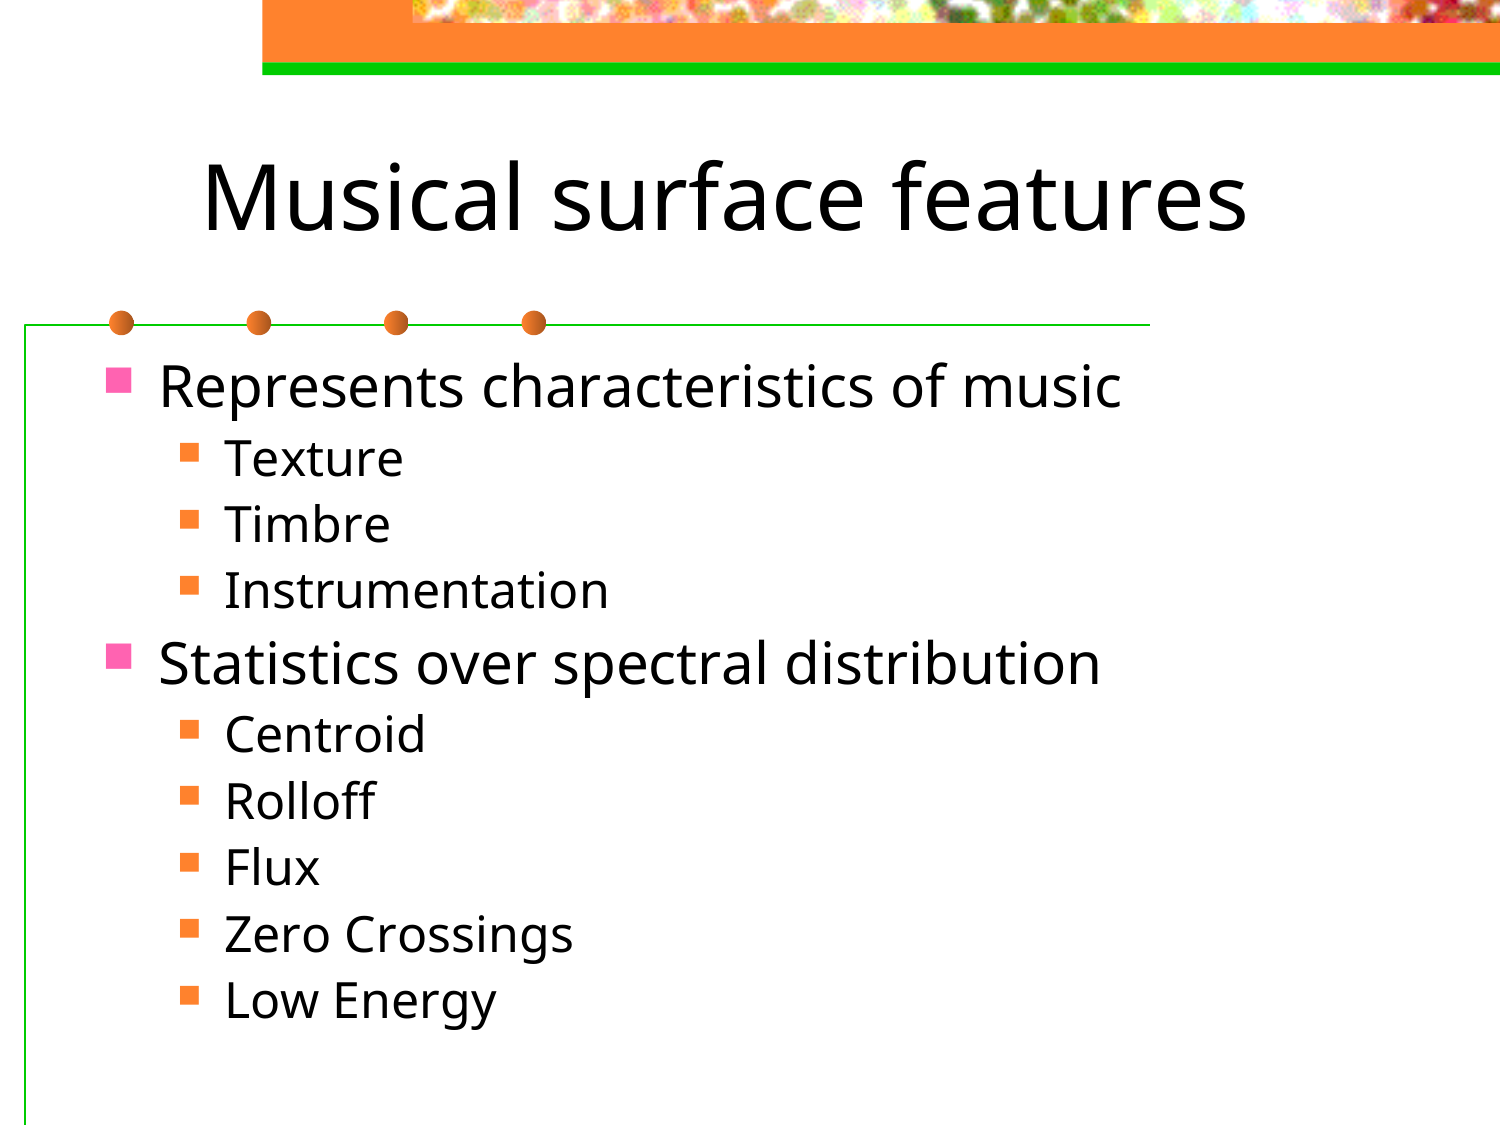

# Musical surface features
Represents characteristics of music
Texture
Timbre
Instrumentation
Statistics over spectral distribution
Centroid
Rolloff
Flux
Zero Crossings
Low Energy